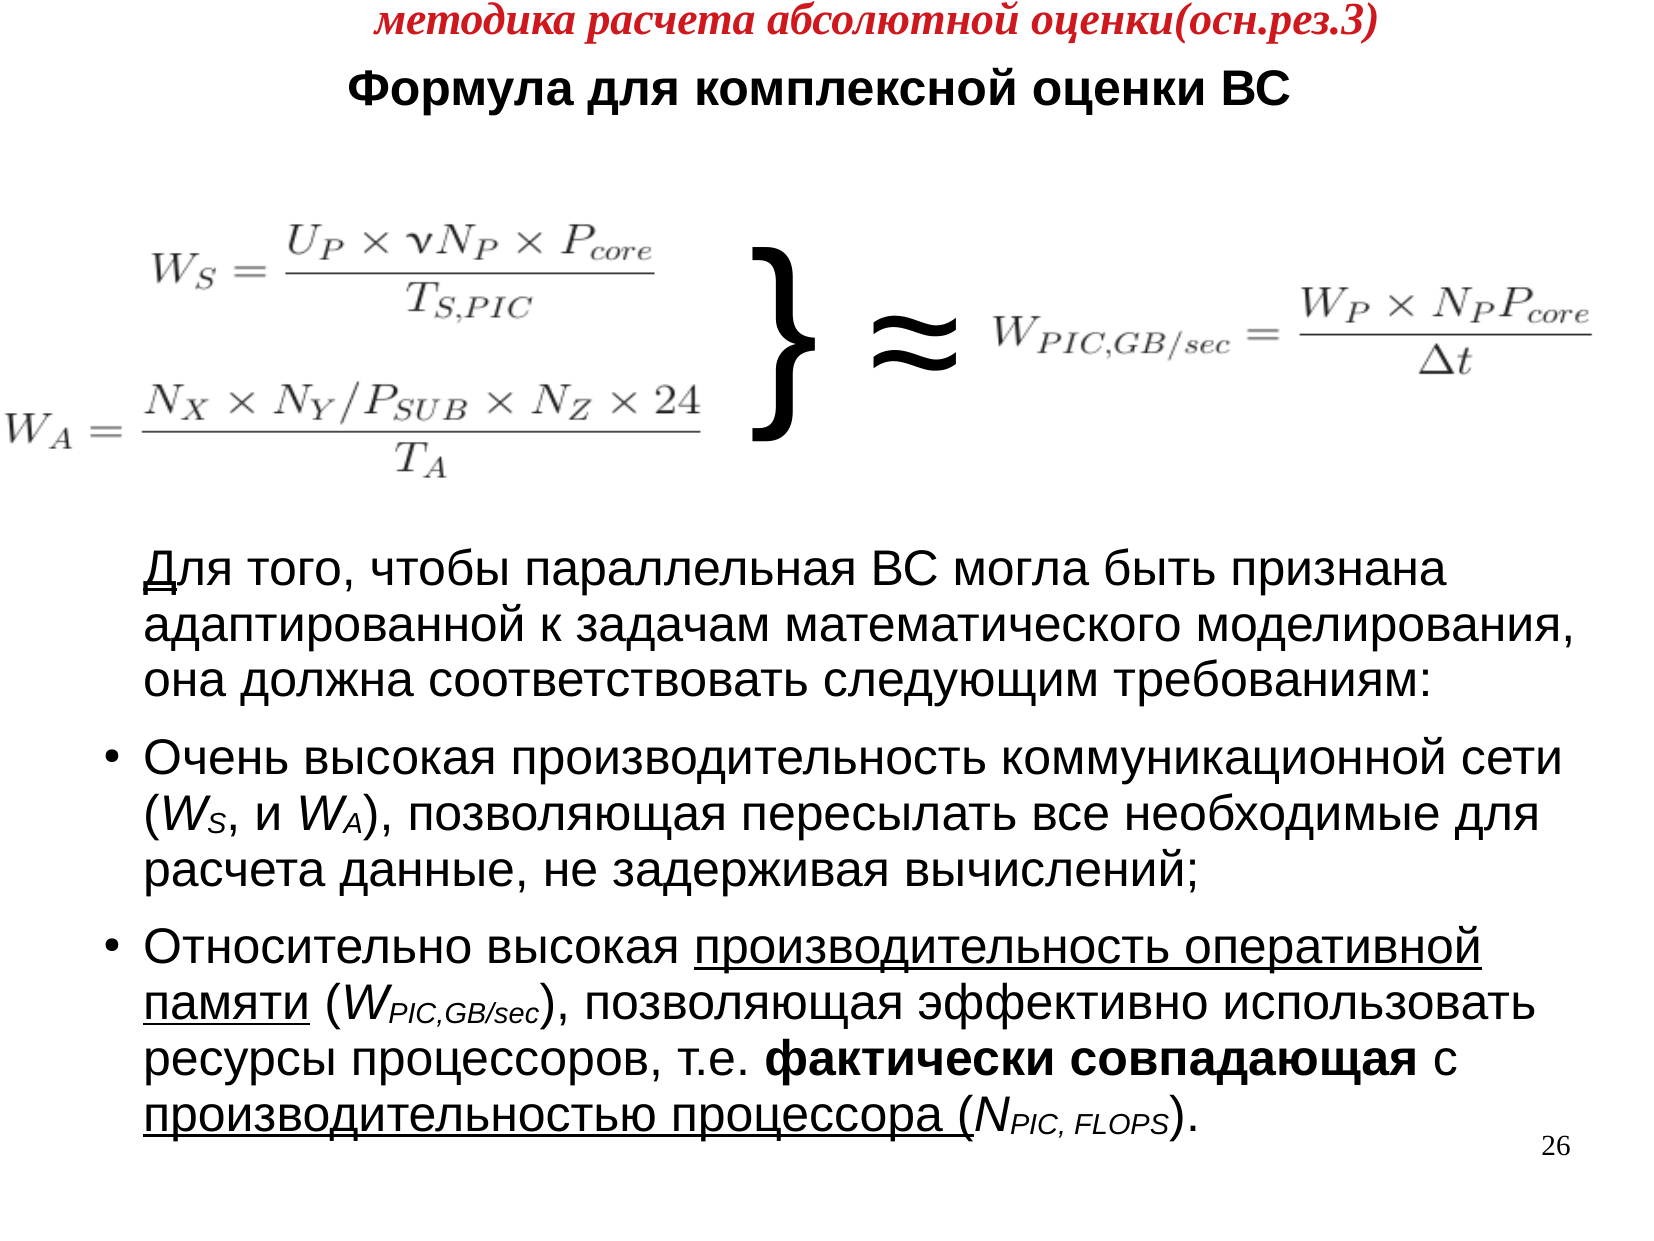

# Формула для комплексной оценки ВС
методика расчета абсолютной оценки(осн.рез.3)
}
≈
Для того, чтобы параллельная ВС могла быть признана адаптированной к задачам математического моделирования, она должна соответствовать следующим требованиям:
Очень высокая производительность коммуникационной сети (WS, и WA), позволяющая пересылать все необходимые для расчета данные, не задерживая вычислений;
Относительно высокая производительность оперативной памяти (WPIC,GB/sec), позволяющая эффективно использовать ресурсы процессоров, т.е. фактически совпадающая с производительностью процессора (NPIC, FLOPS).
26